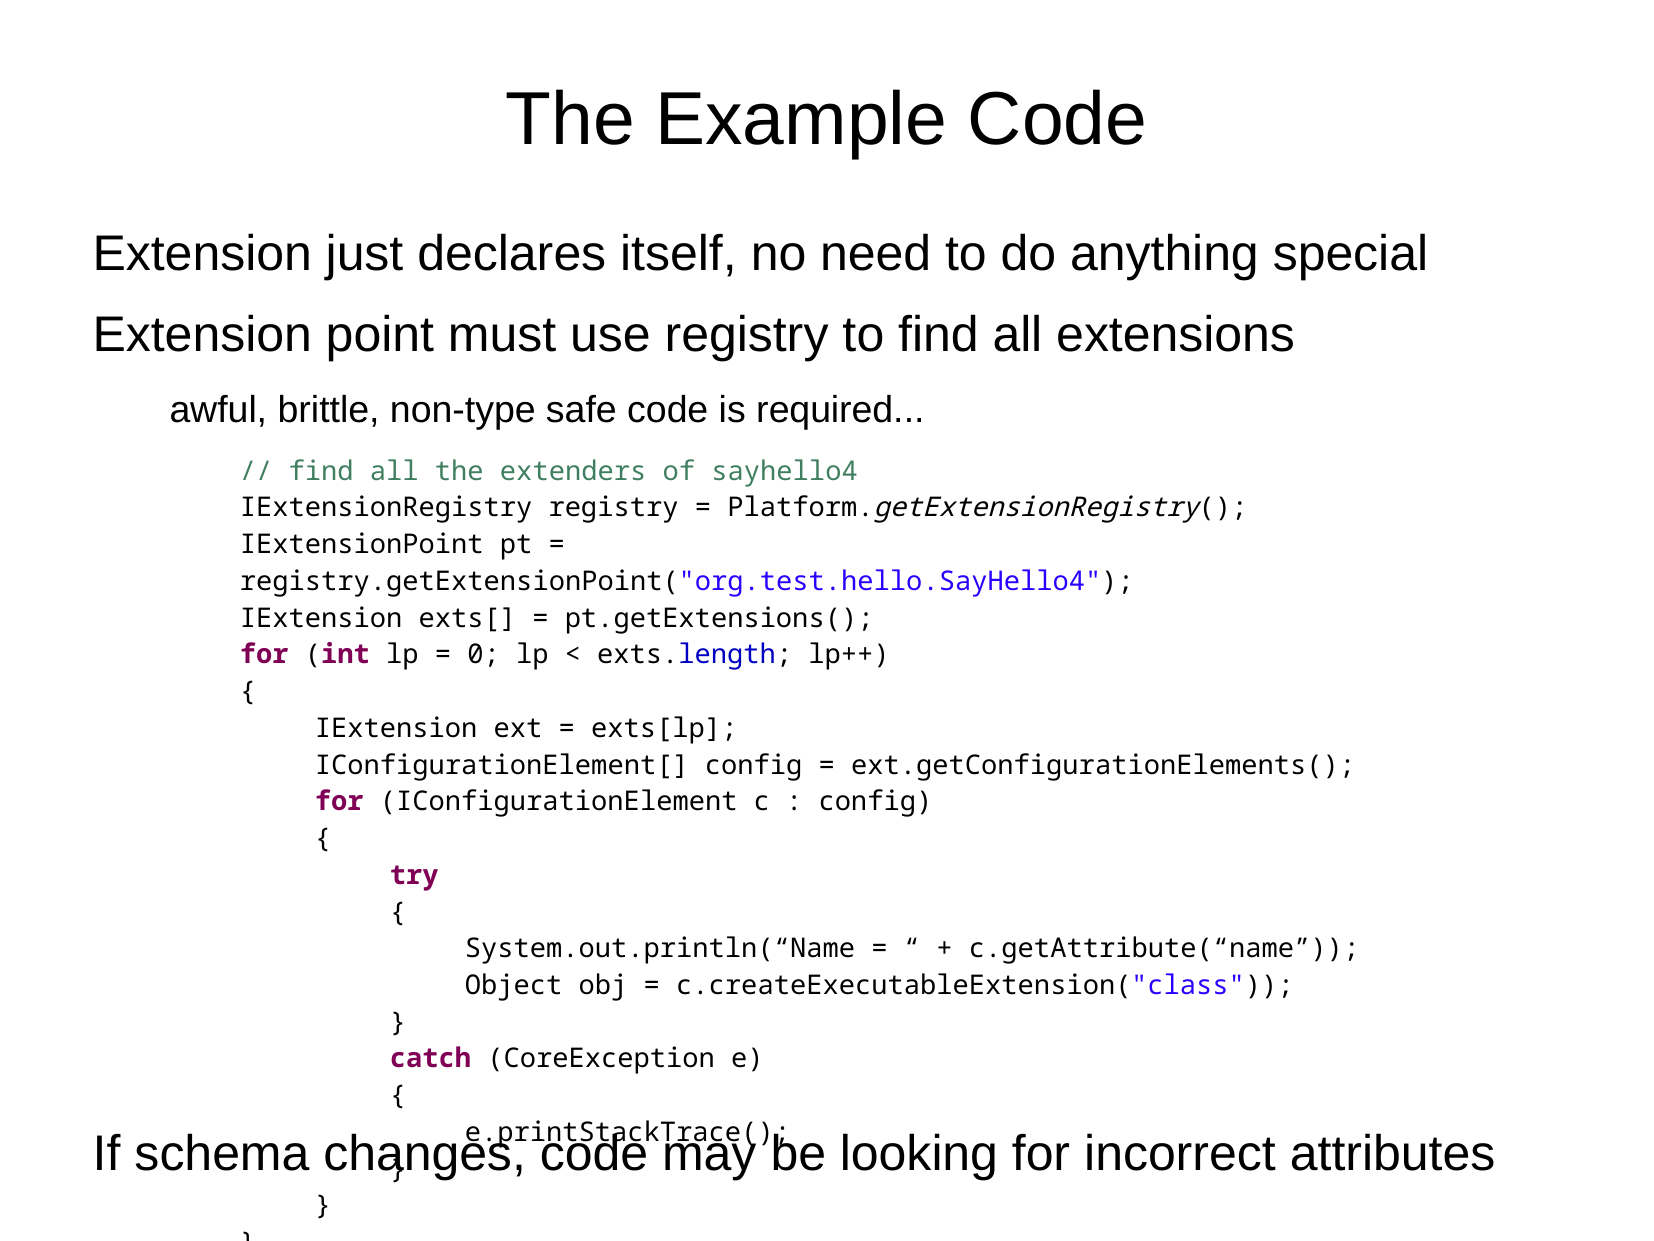

# The Example Code
Extension just declares itself, no need to do anything special
Extension point must use registry to find all extensions
awful, brittle, non-type safe code is required...
If schema changes, code may be looking for incorrect attributes
// find all the extenders of sayhello4
IExtensionRegistry registry = Platform.getExtensionRegistry();
IExtensionPoint pt = registry.getExtensionPoint("org.test.hello.SayHello4");
IExtension exts[] = pt.getExtensions();
for (int lp = 0; lp < exts.length; lp++)
{
	IExtension ext = exts[lp];
	IConfigurationElement[] config = ext.getConfigurationElements();
	for (IConfigurationElement c : config)
	{
		try
		{
			System.out.println(“Name = “ + c.getAttribute(“name”));
			Object obj = c.createExecutableExtension("class"));
		}
		catch (CoreException e)
		{
			e.printStackTrace();
		}
	}
}